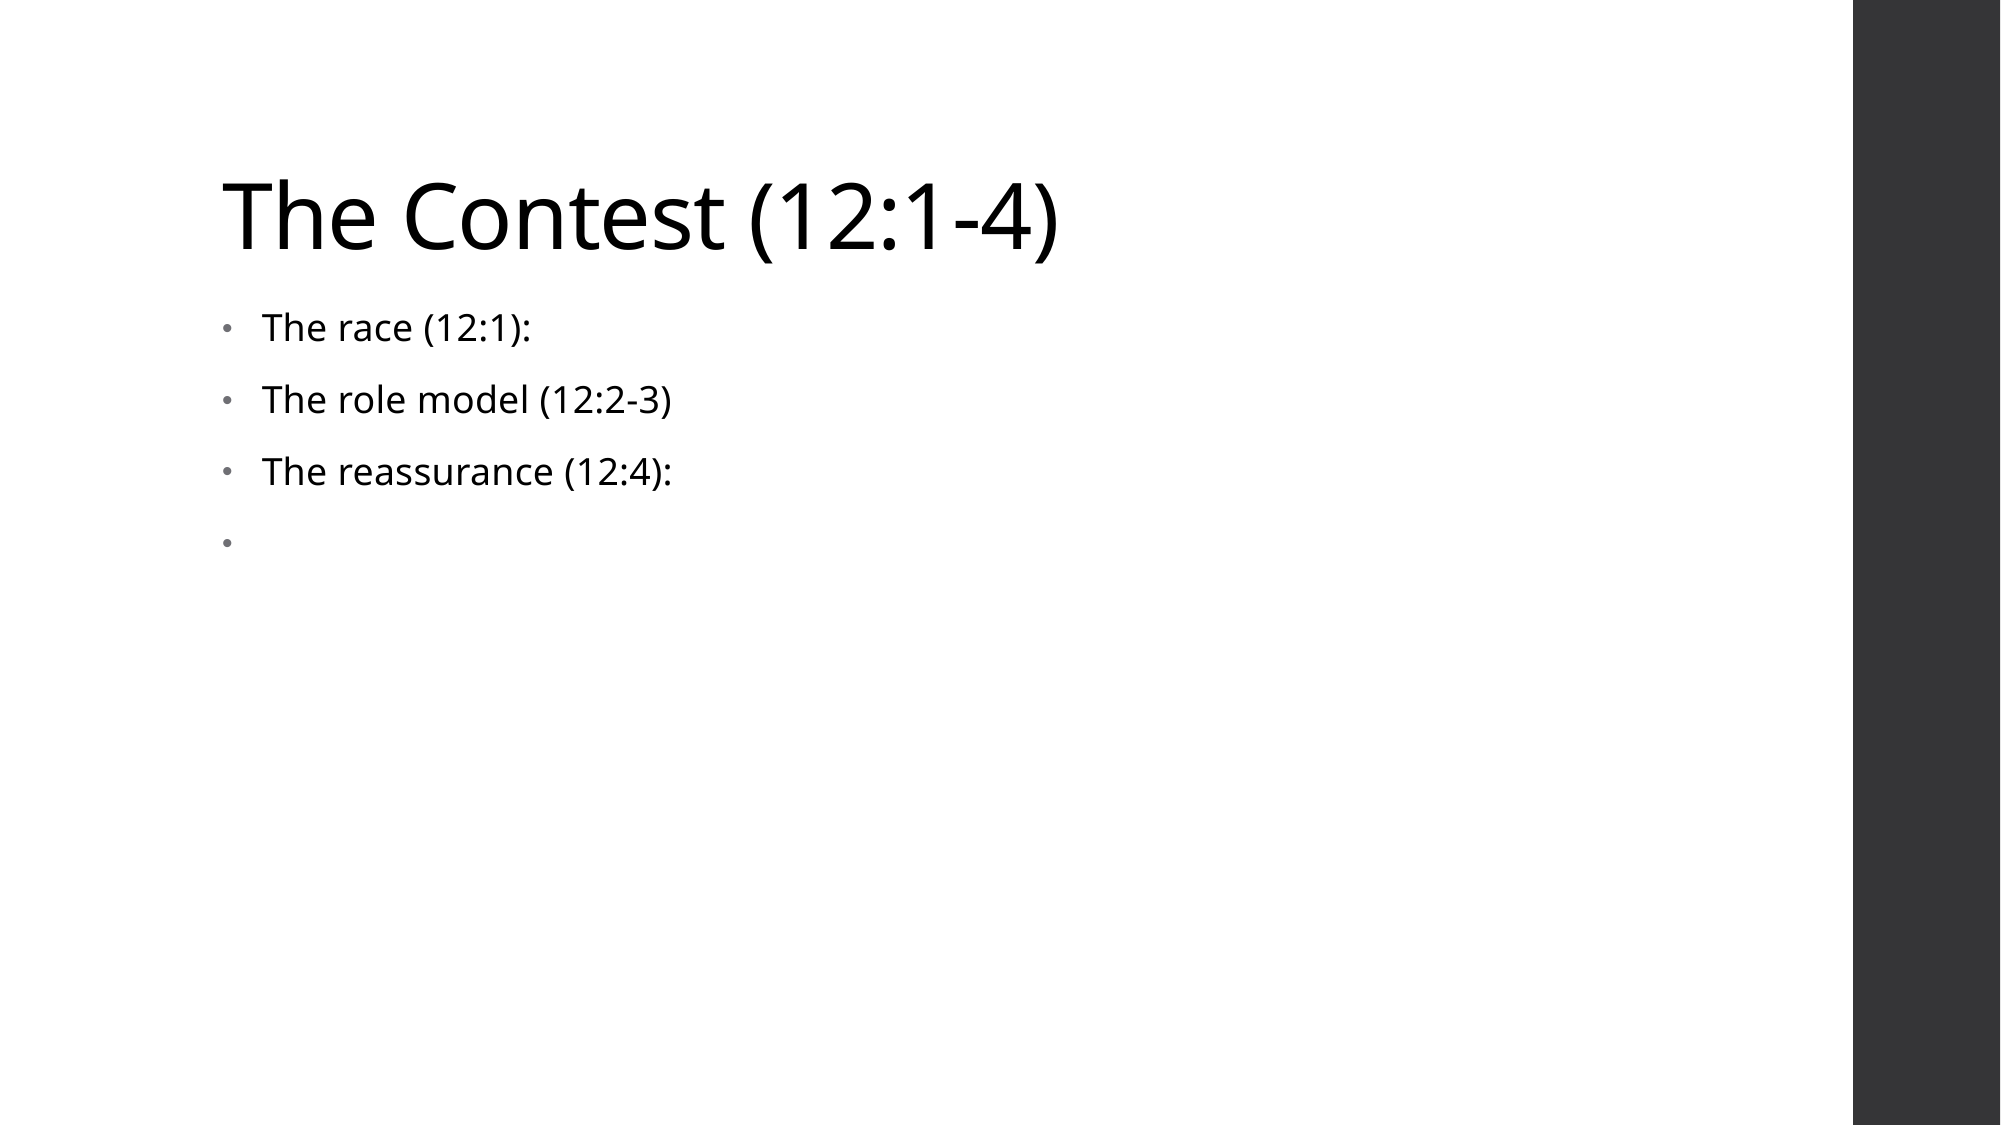

# The Contest (12:1-4)
 The race (12:1):
 The role model (12:2-3)
 The reassurance (12:4):